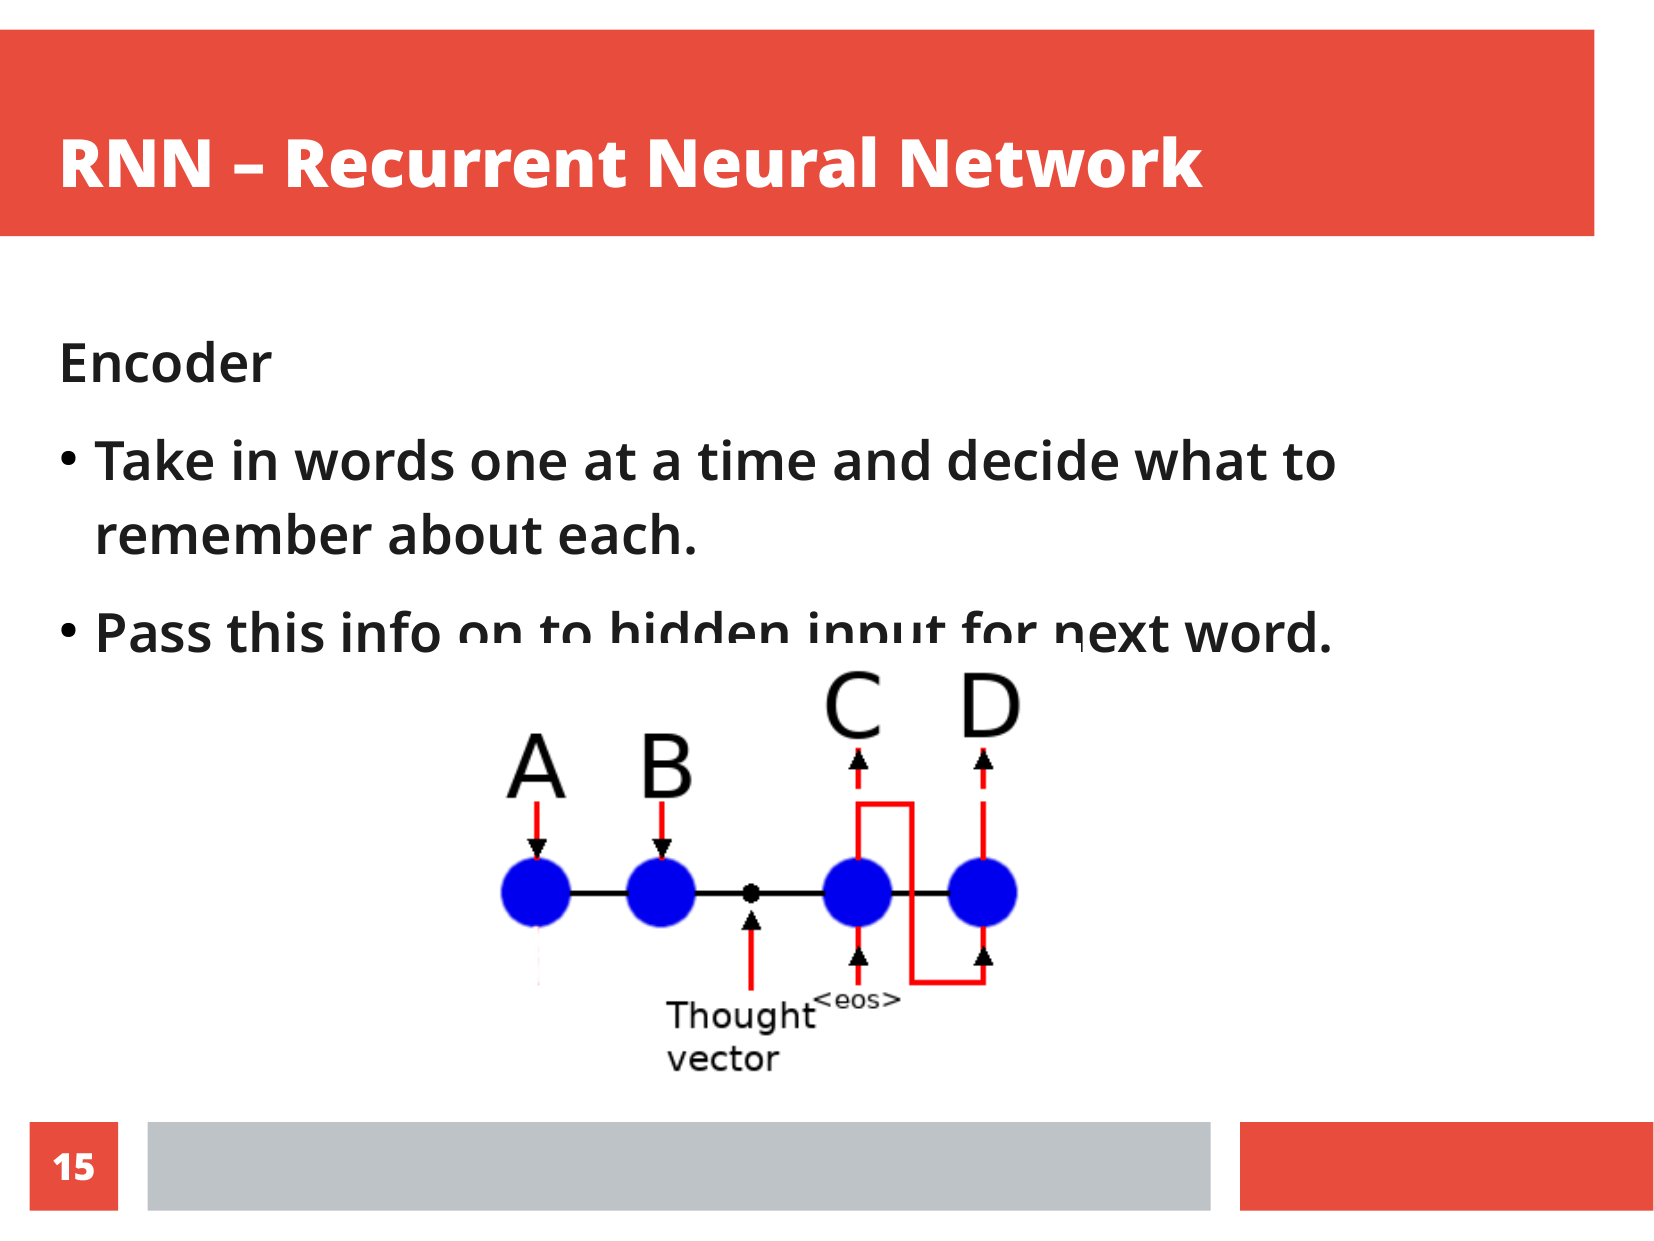

# RNN – Recurrent Neural Network
Encoder
Take in words one at a time and decide what to remember about each.
Pass this info on to hidden input for next word.
15